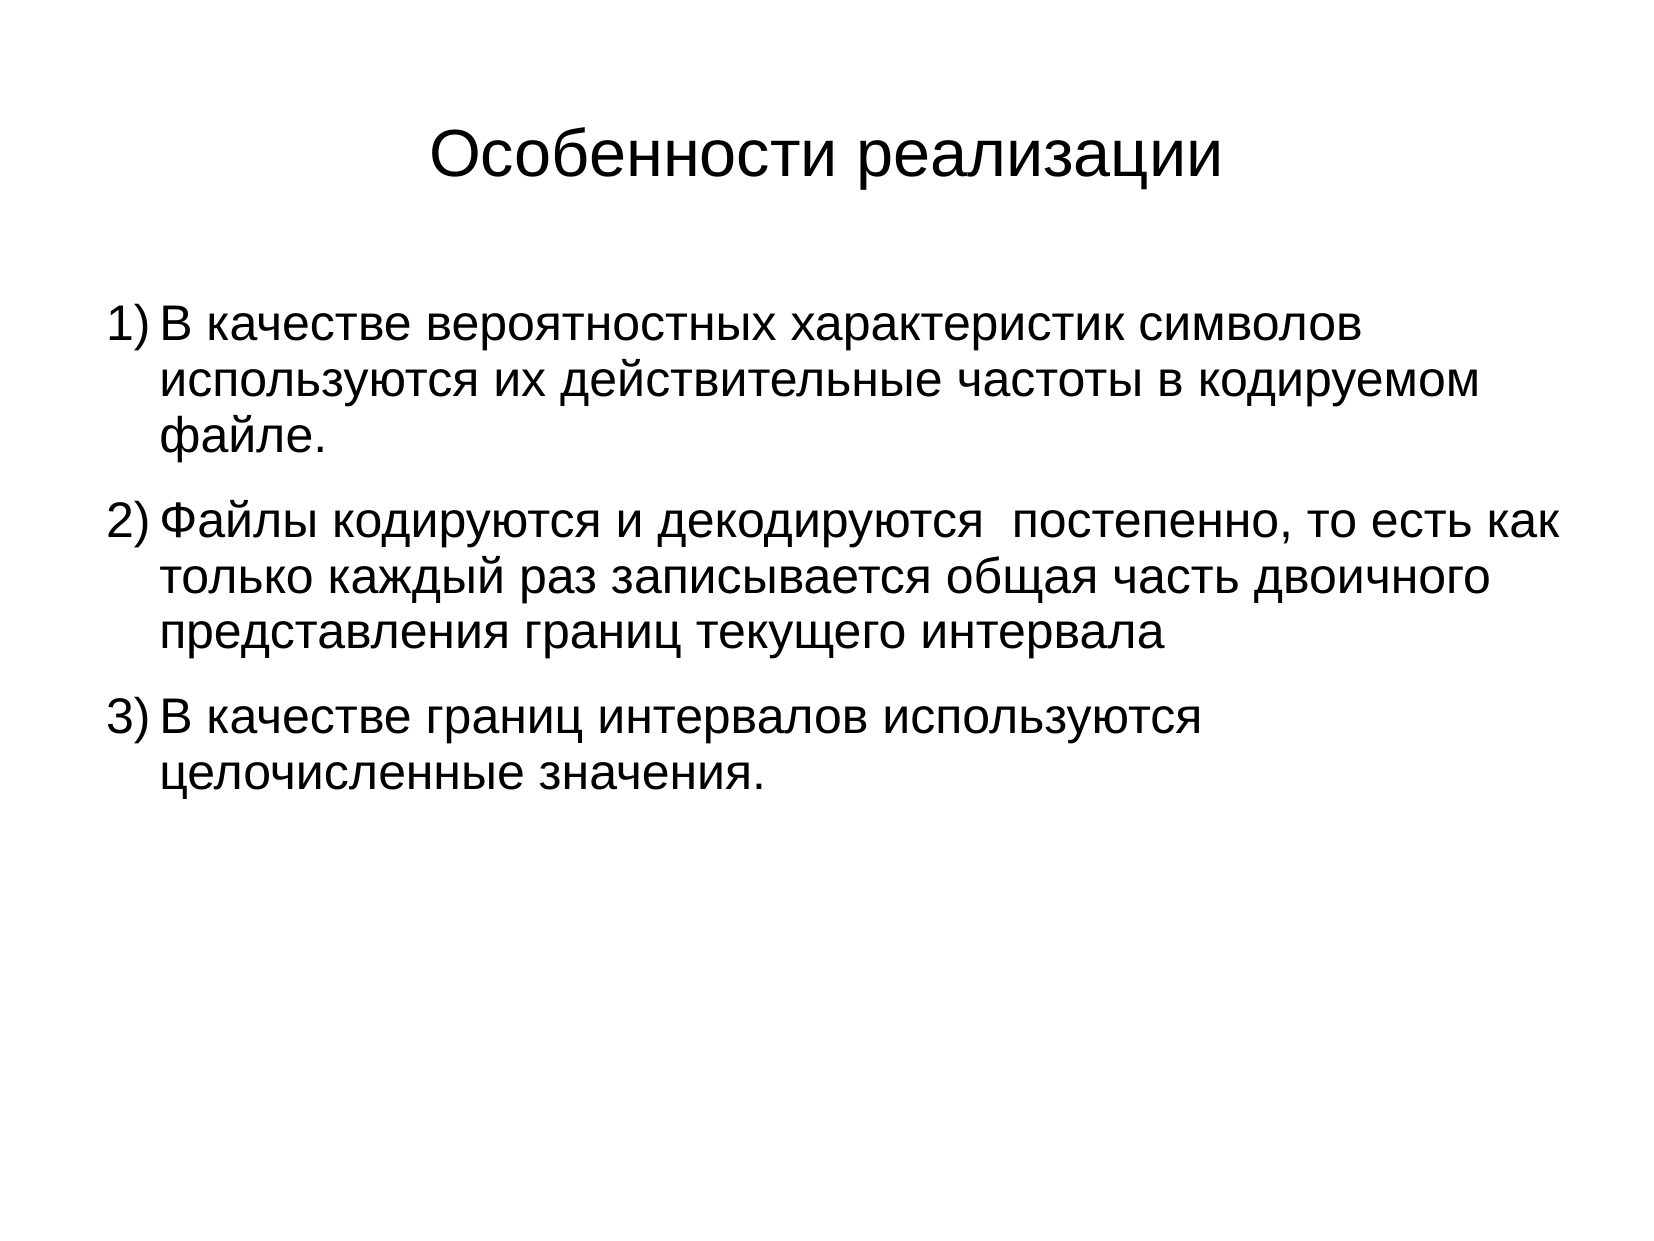

# Особенности реализации
В качестве вероятностных характеристик символов используются их действительные частоты в кодируемом файле.
Файлы кодируются и декодируются постепенно, то есть как только каждый раз записывается общая часть двоичного представления границ текущего интервала
В качестве границ интервалов используются целочисленные значения.